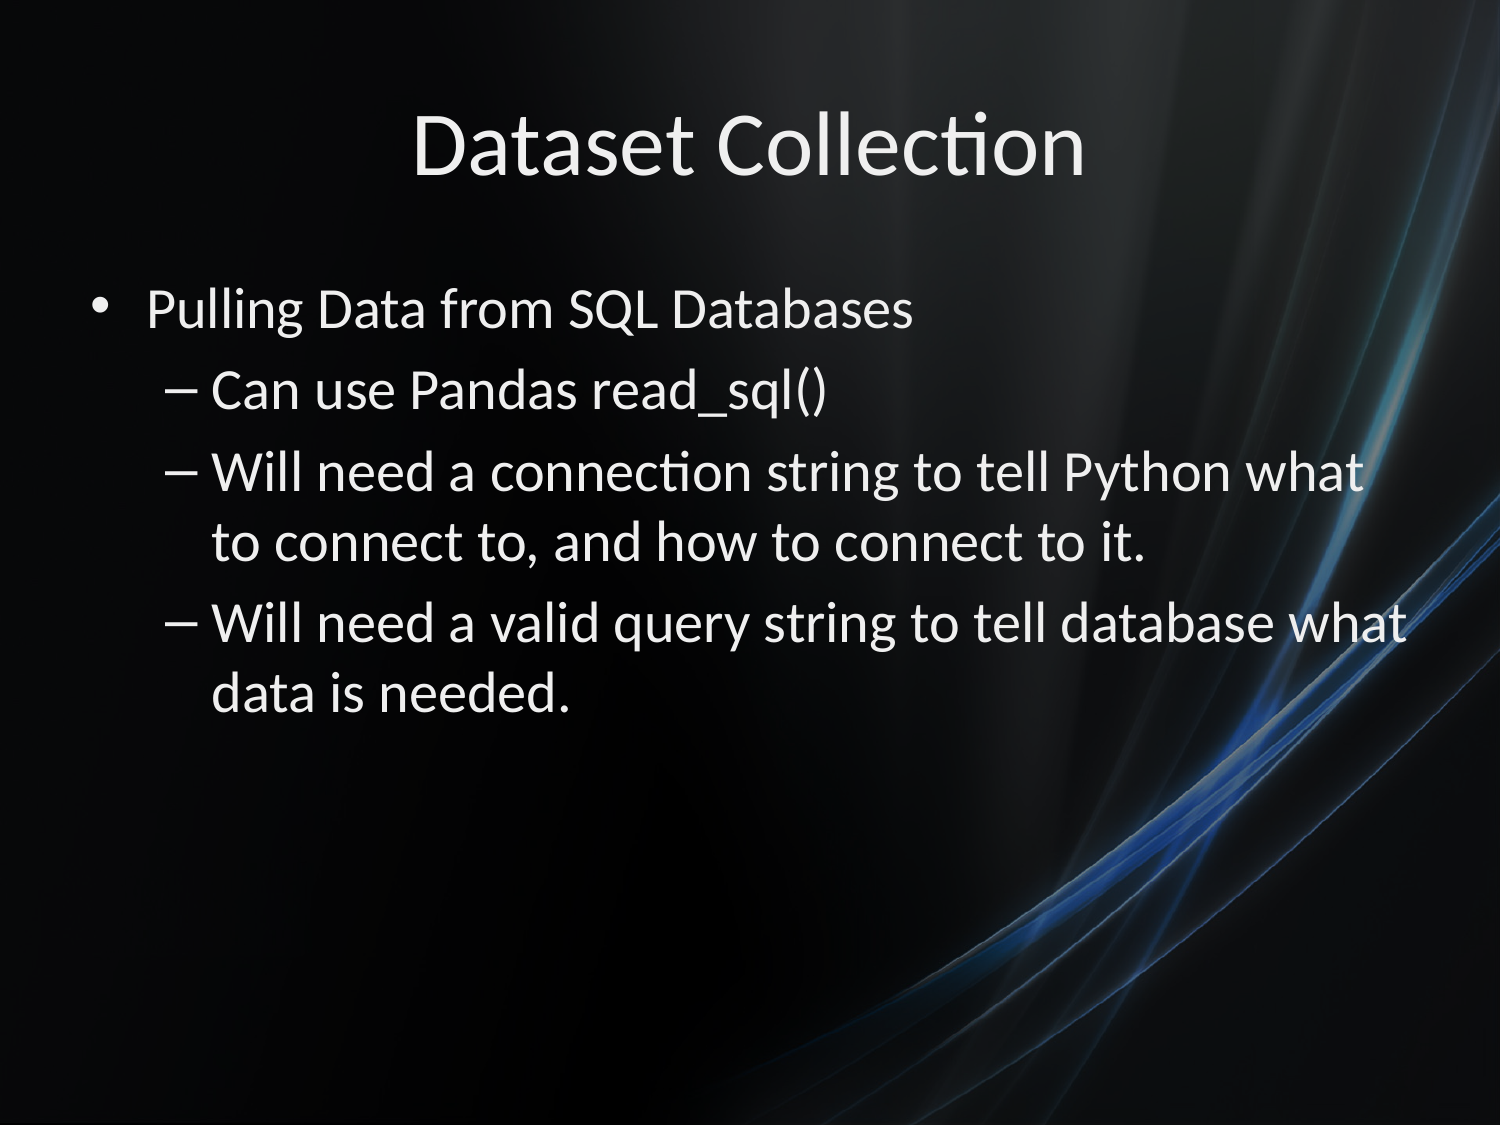

# Dataset Collection
Pulling Data from SQL Databases
Can use Pandas read_sql()
Will need a connection string to tell Python what to connect to, and how to connect to it.
Will need a valid query string to tell database what data is needed.